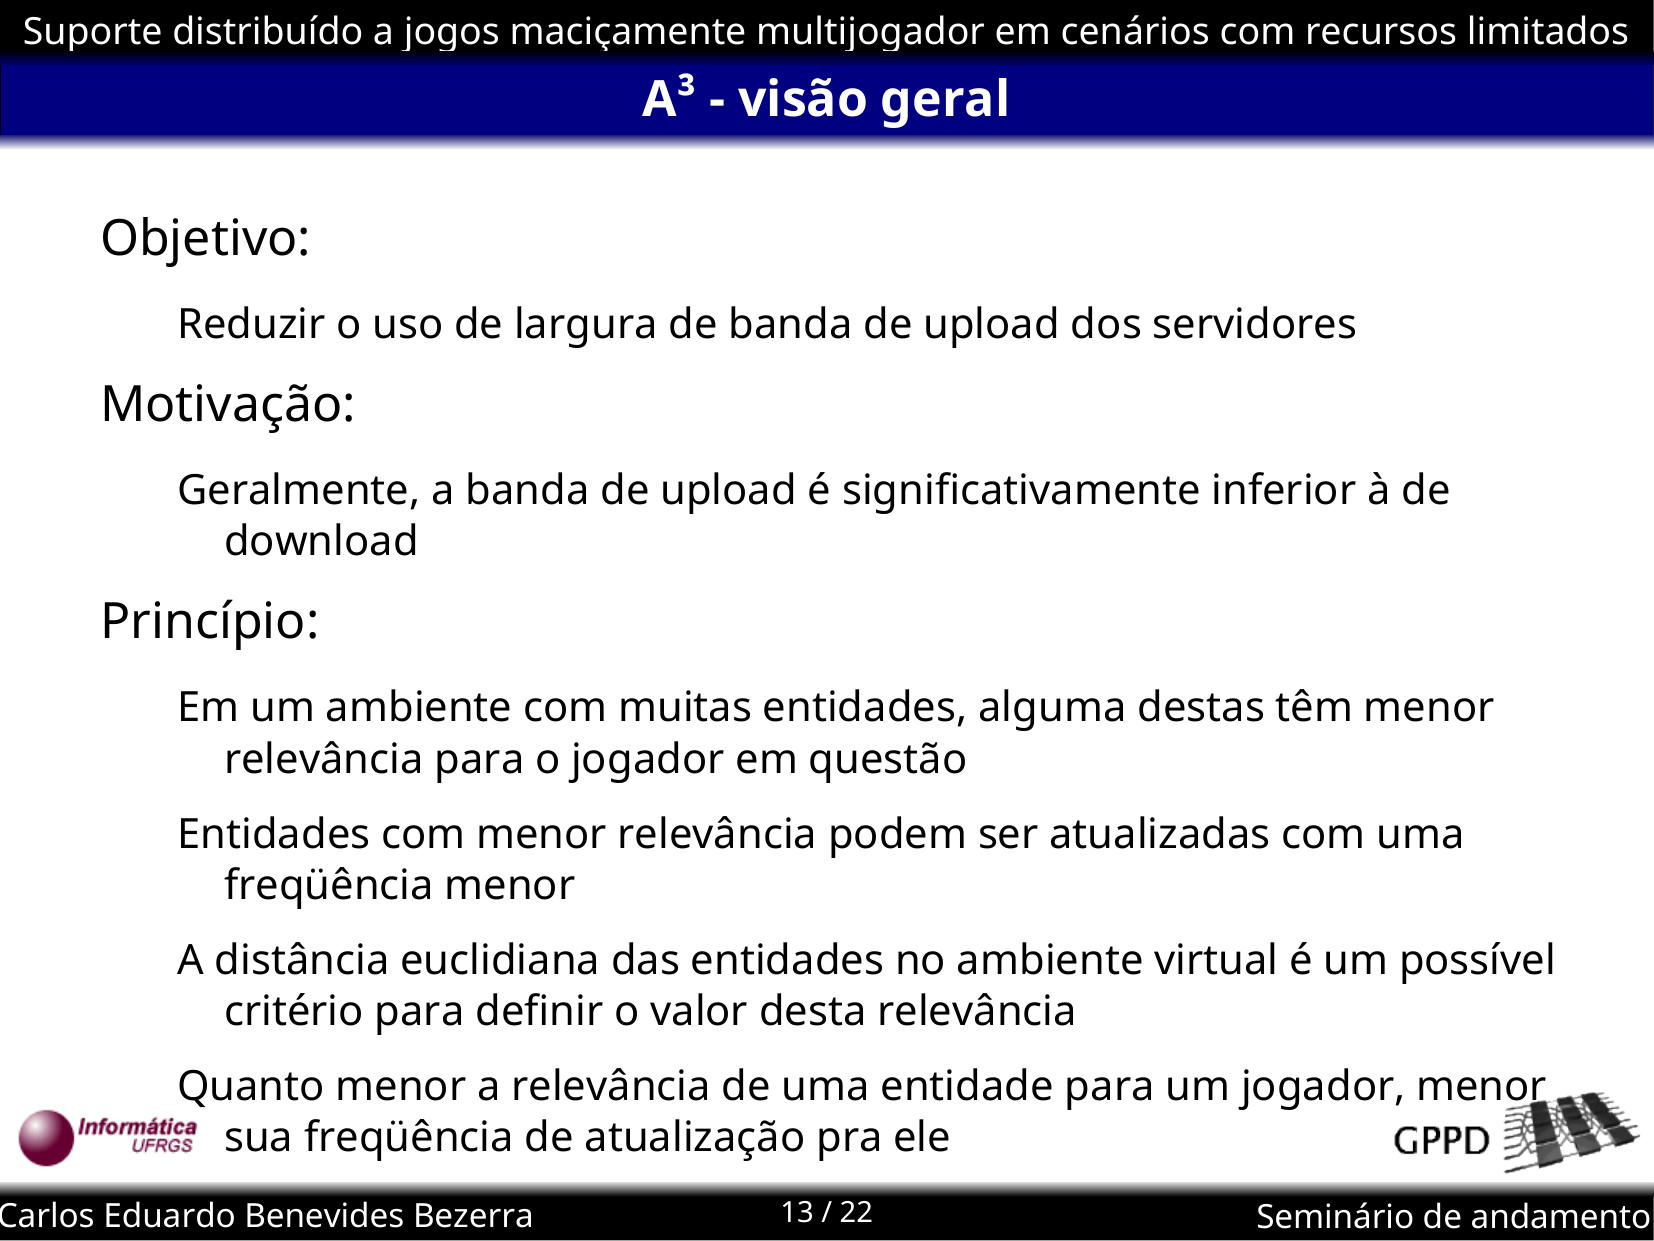

# A³ - visão geral
Objetivo:
Reduzir o uso de largura de banda de upload dos servidores
Motivação:
Geralmente, a banda de upload é significativamente inferior à de download
Princípio:
Em um ambiente com muitas entidades, alguma destas têm menor relevância para o jogador em questão
Entidades com menor relevância podem ser atualizadas com uma freqüência menor
A distância euclidiana das entidades no ambiente virtual é um possível critério para definir o valor desta relevância
Quanto menor a relevância de uma entidade para um jogador, menor sua freqüência de atualização pra ele